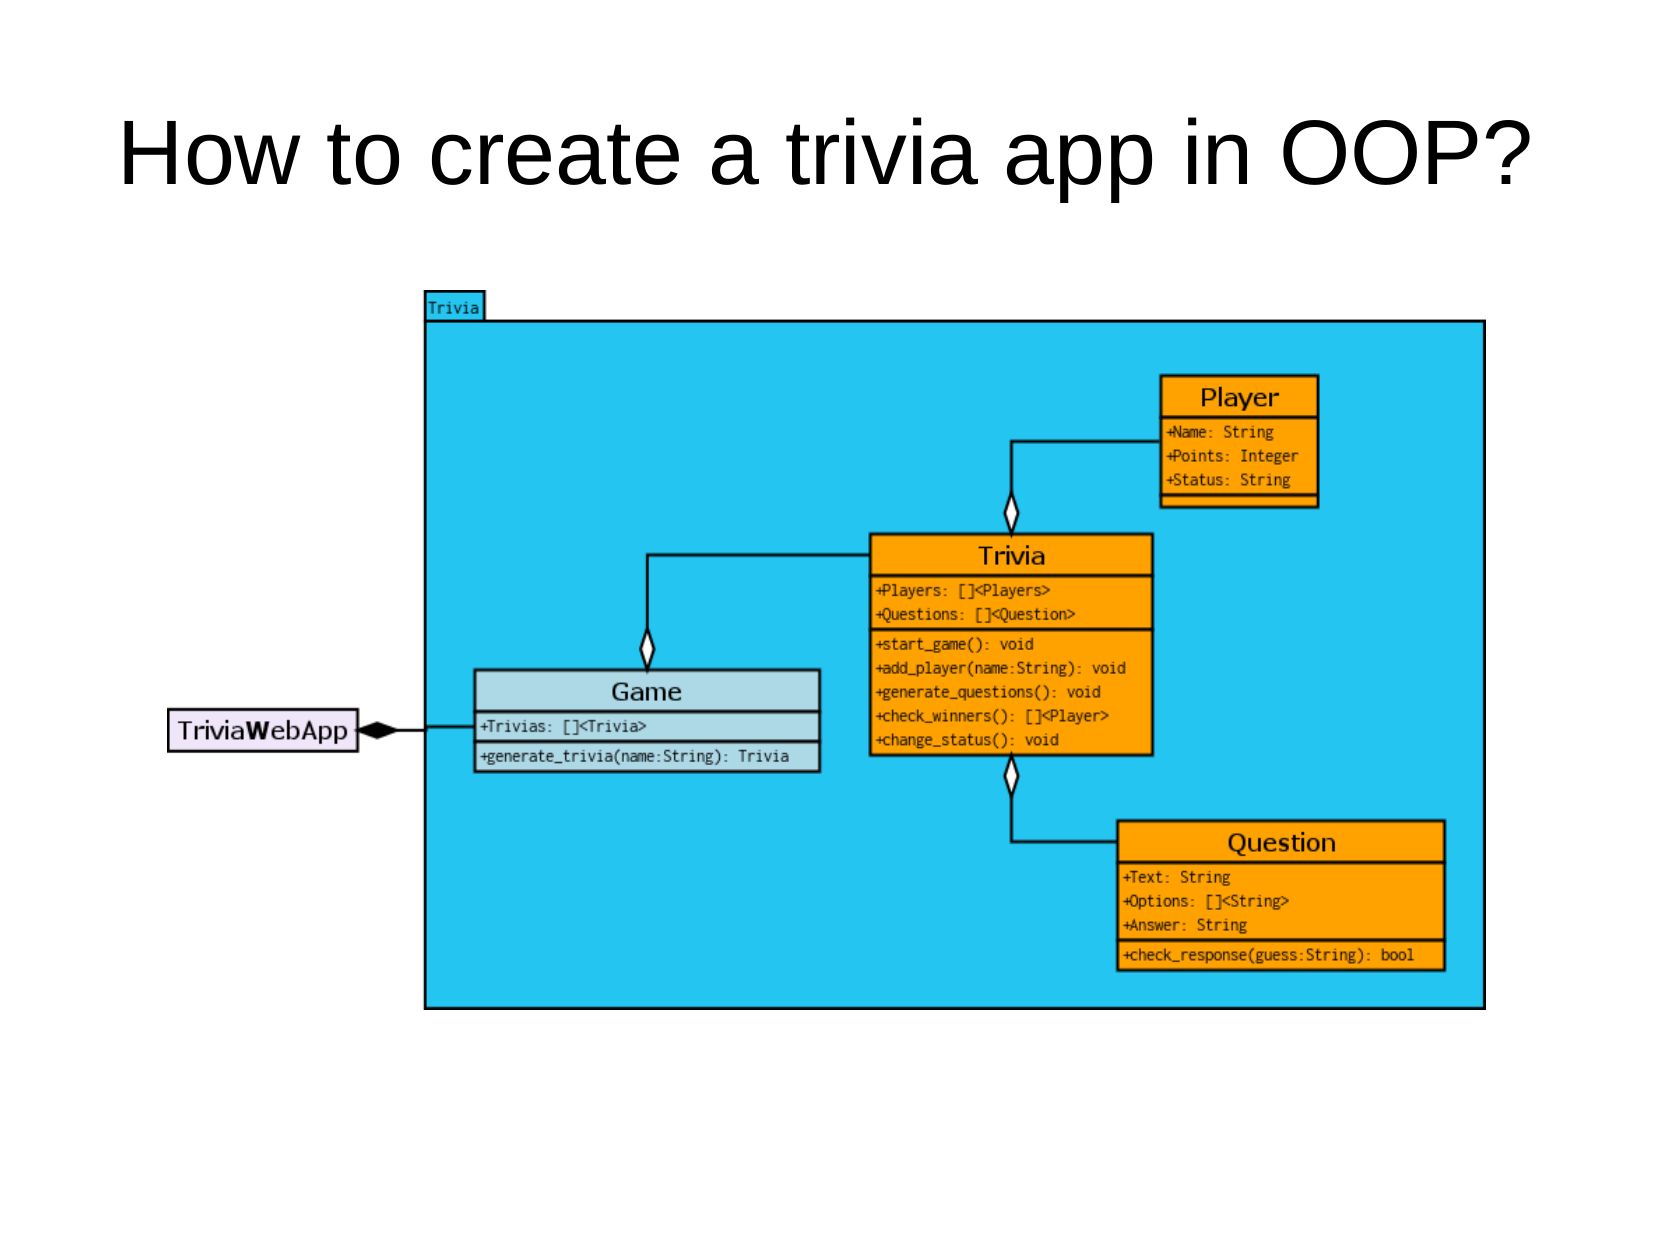

# How to create a trivia app in OOP?